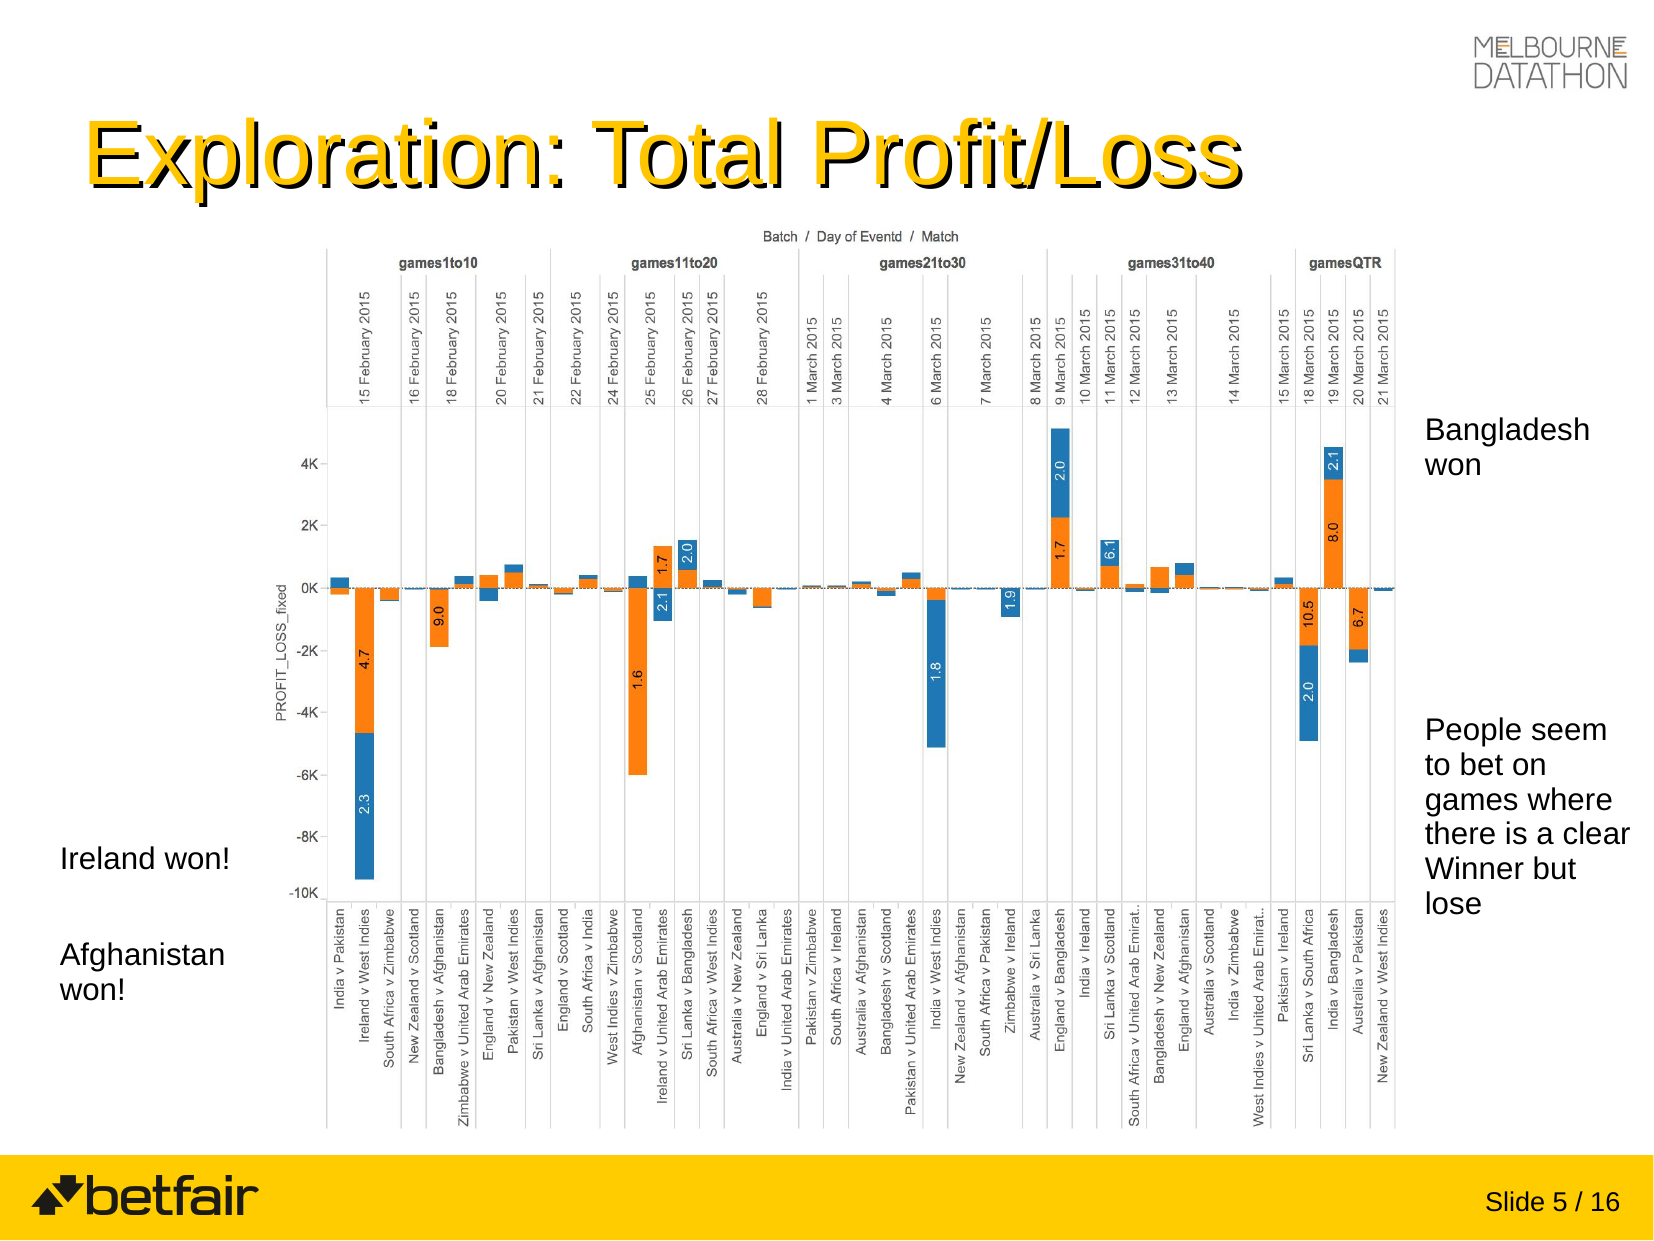

# Exploration: Total Profit/Loss
Bangladesh
won
People seem to bet on games where there is a clear
Winner but lose
Ireland won!
Afghanistan won!